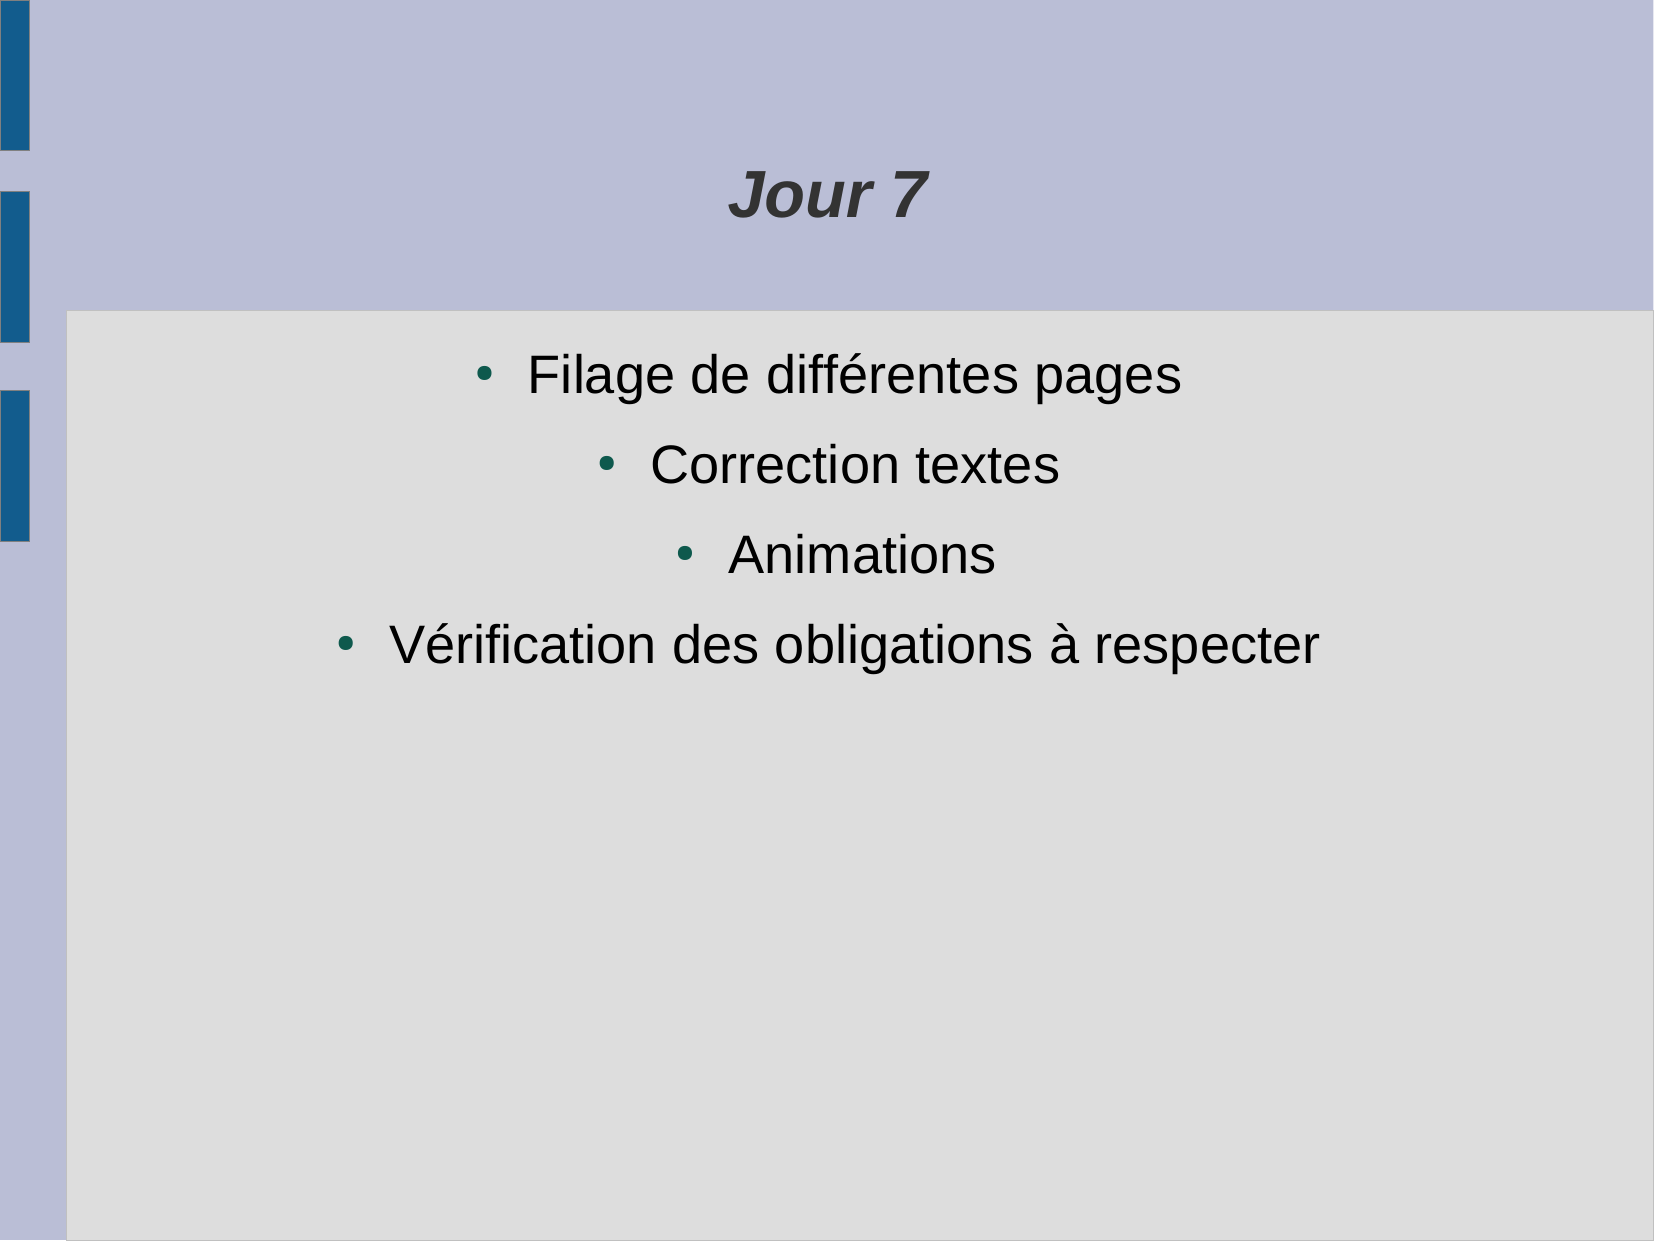

# Jour 7
Filage de différentes pages
Correction textes
Animations
Vérification des obligations à respecter